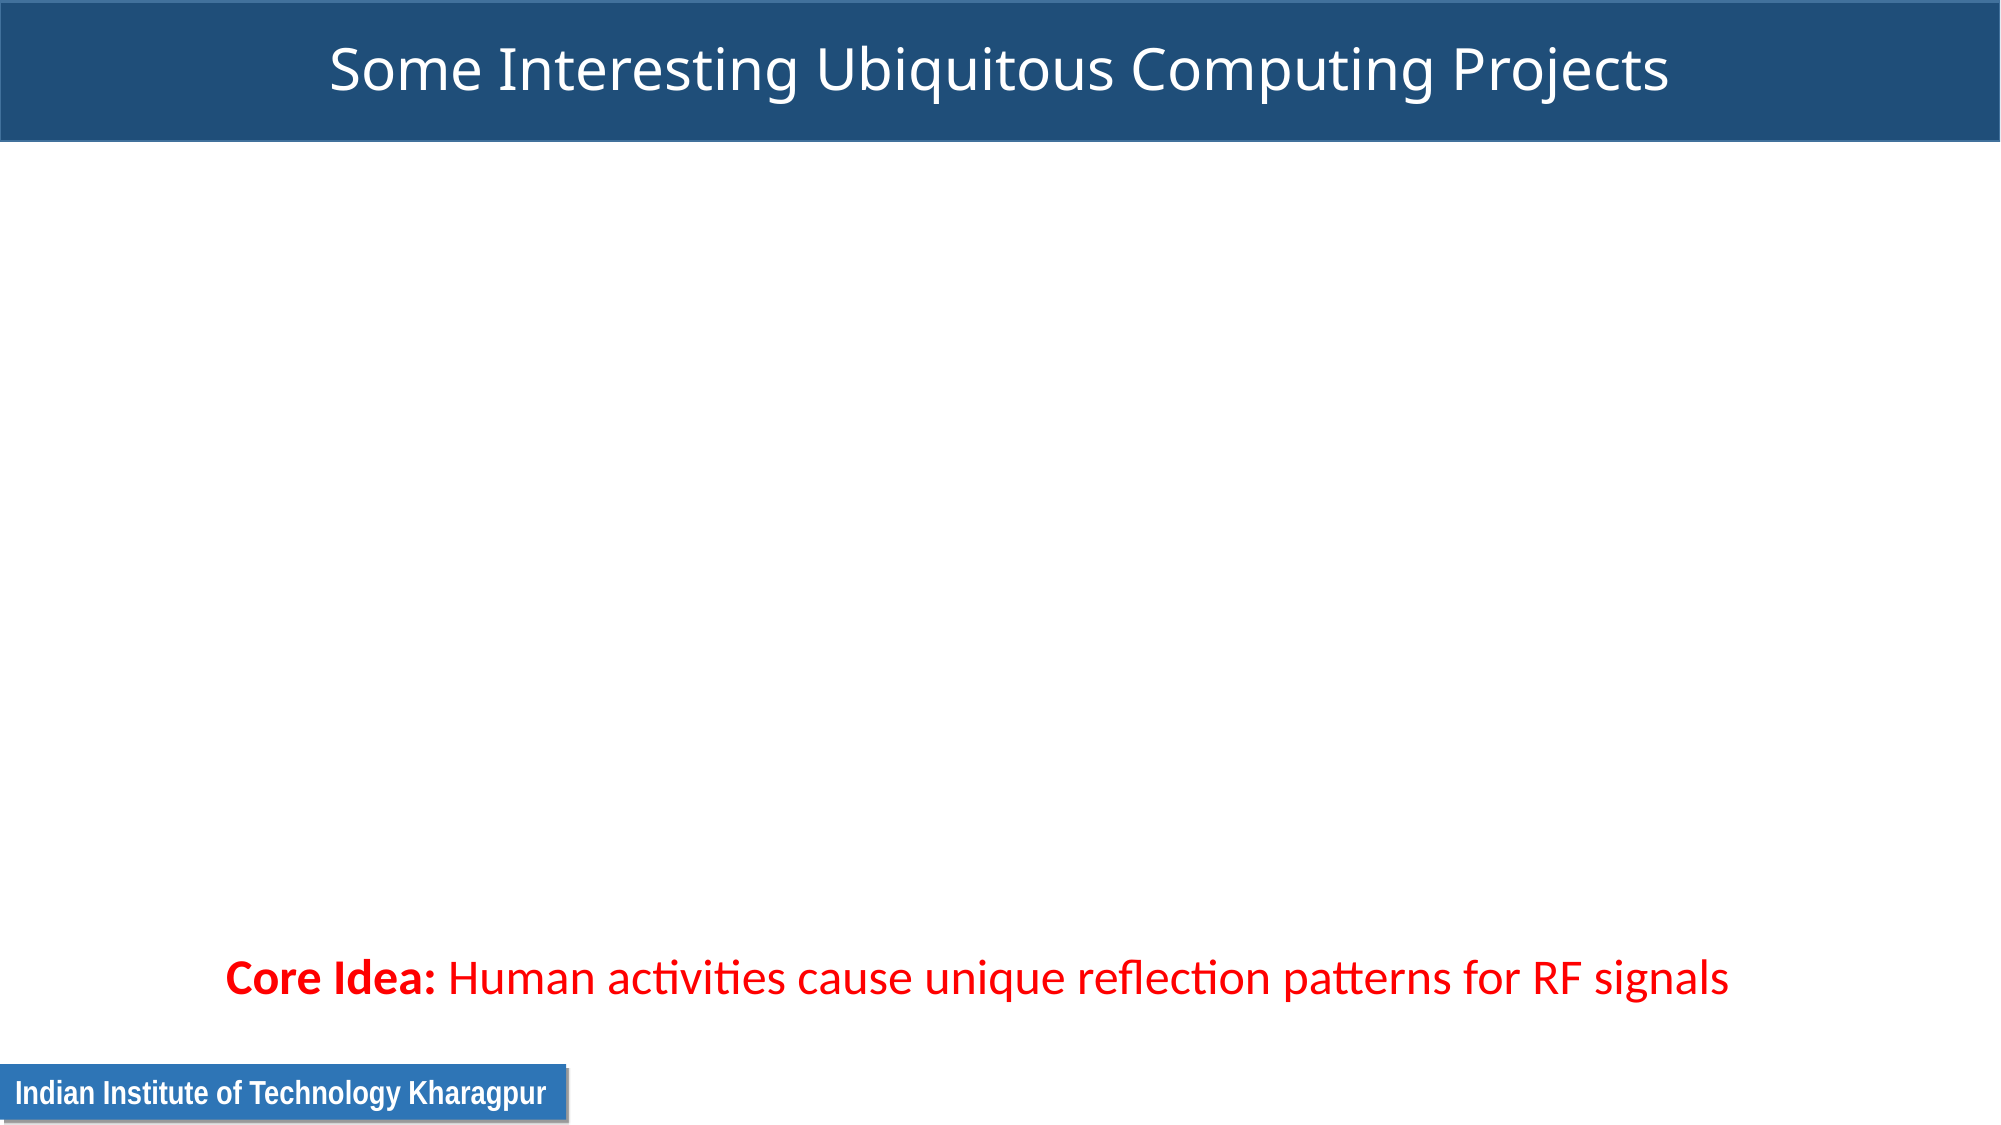

# Some Interesting Ubiquitous Computing Projects
Core Idea: Human activities cause unique reflection patterns for RF signals